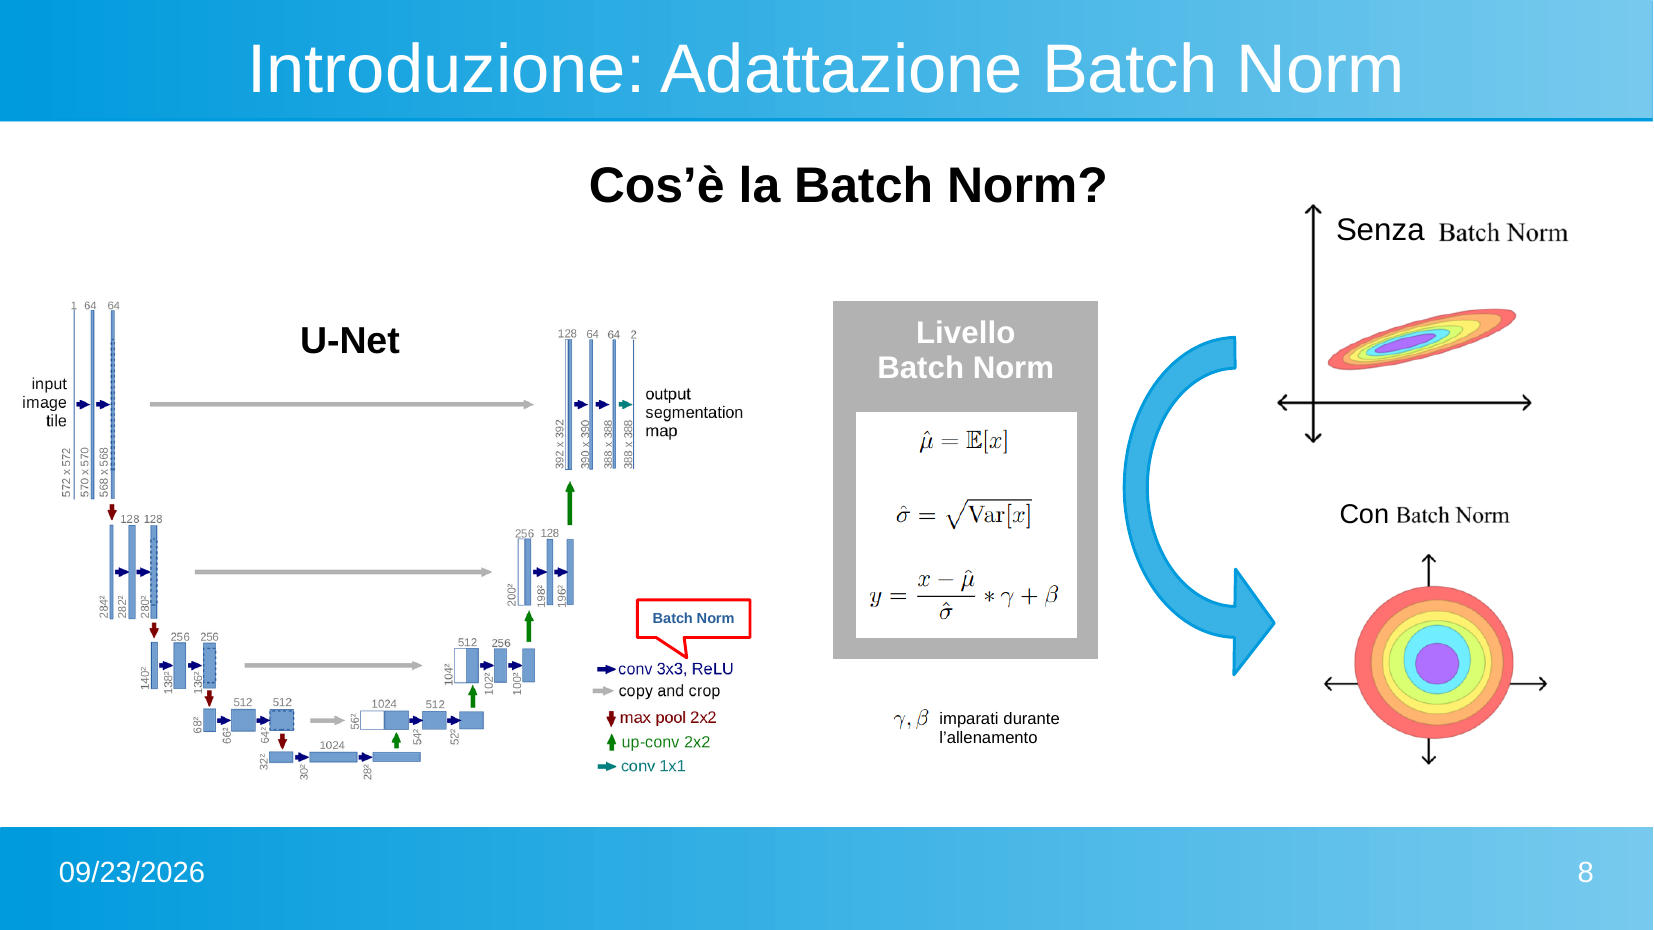

# Introduzione: Adattazione Batch Norm
Cos’è la Batch Norm?
Senza
Livello
Batch Norm
U-Net
Con
Batch Norm
imparati durante l’allenamento
8